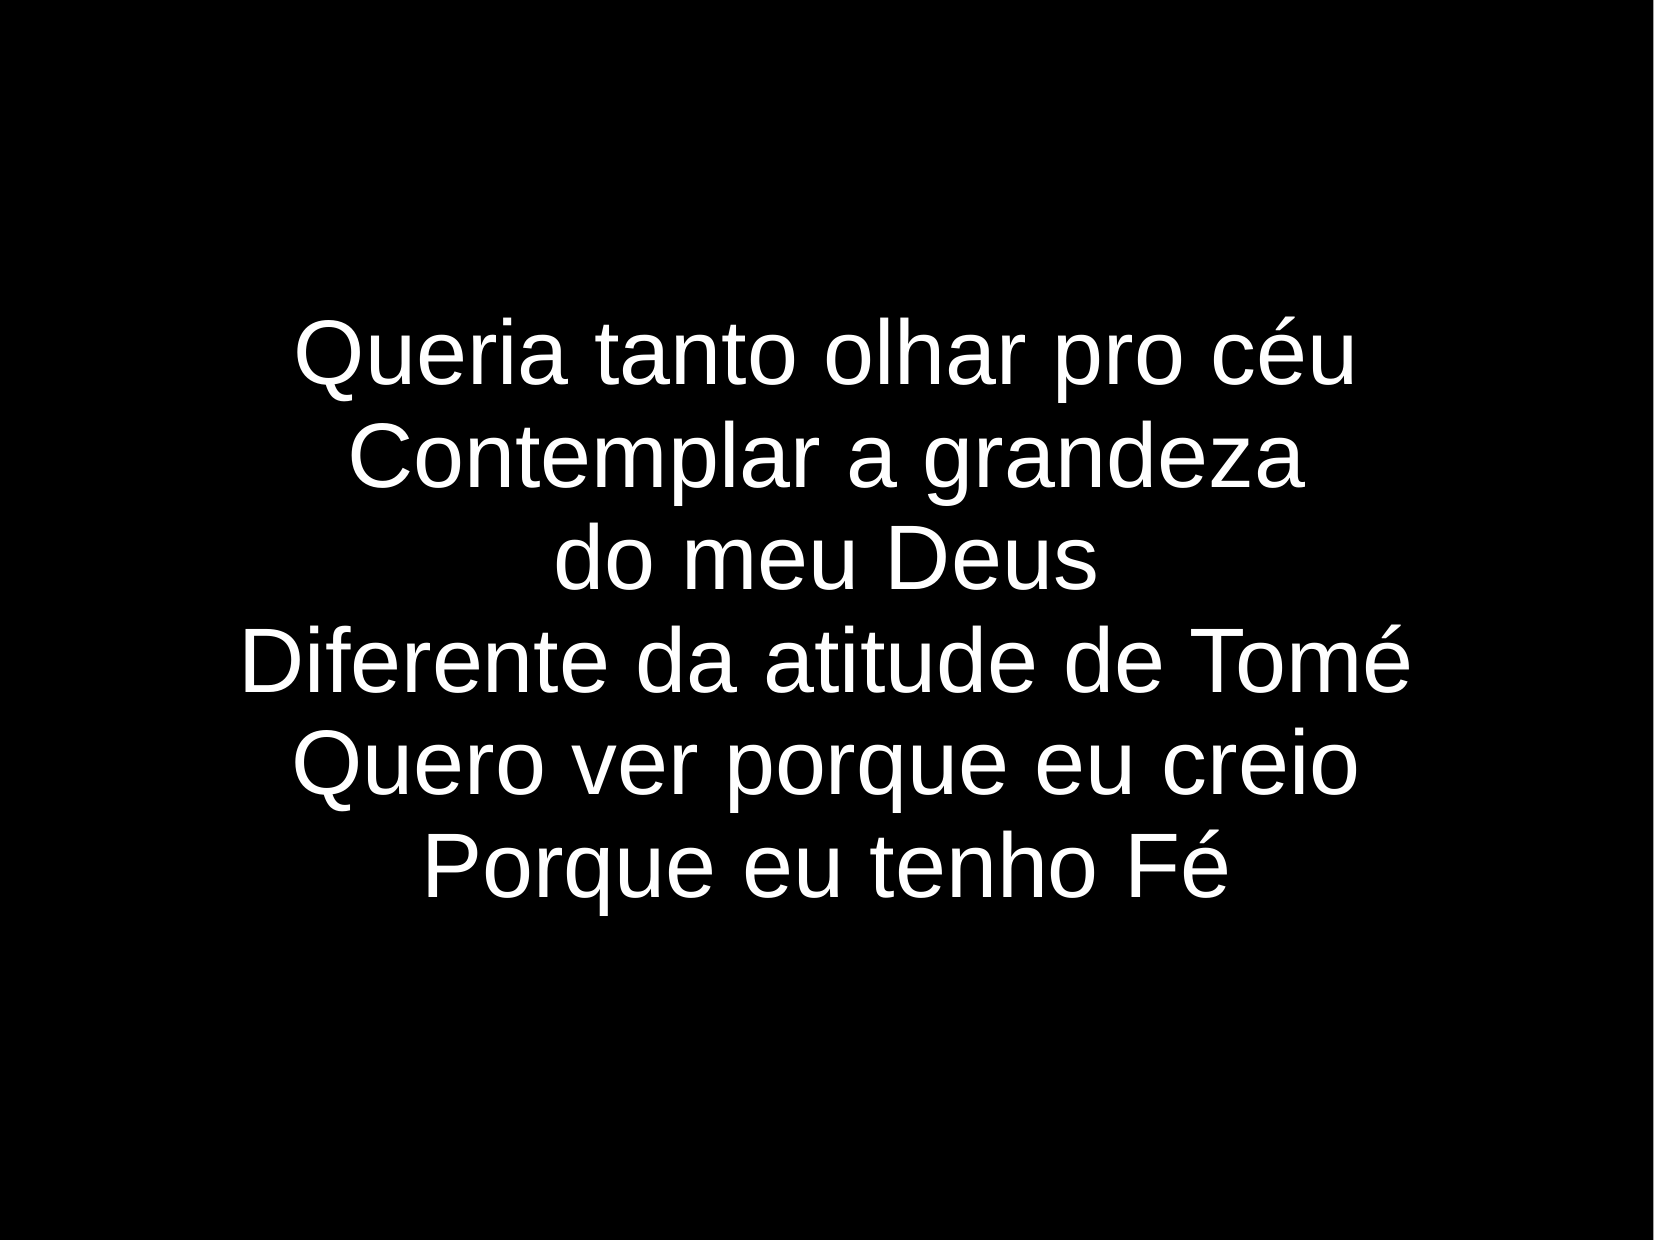

# Queria tanto olhar pro céu
Contemplar a grandeza
do meu Deus
Diferente da atitude de Tomé
Quero ver porque eu creio
Porque eu tenho Fé